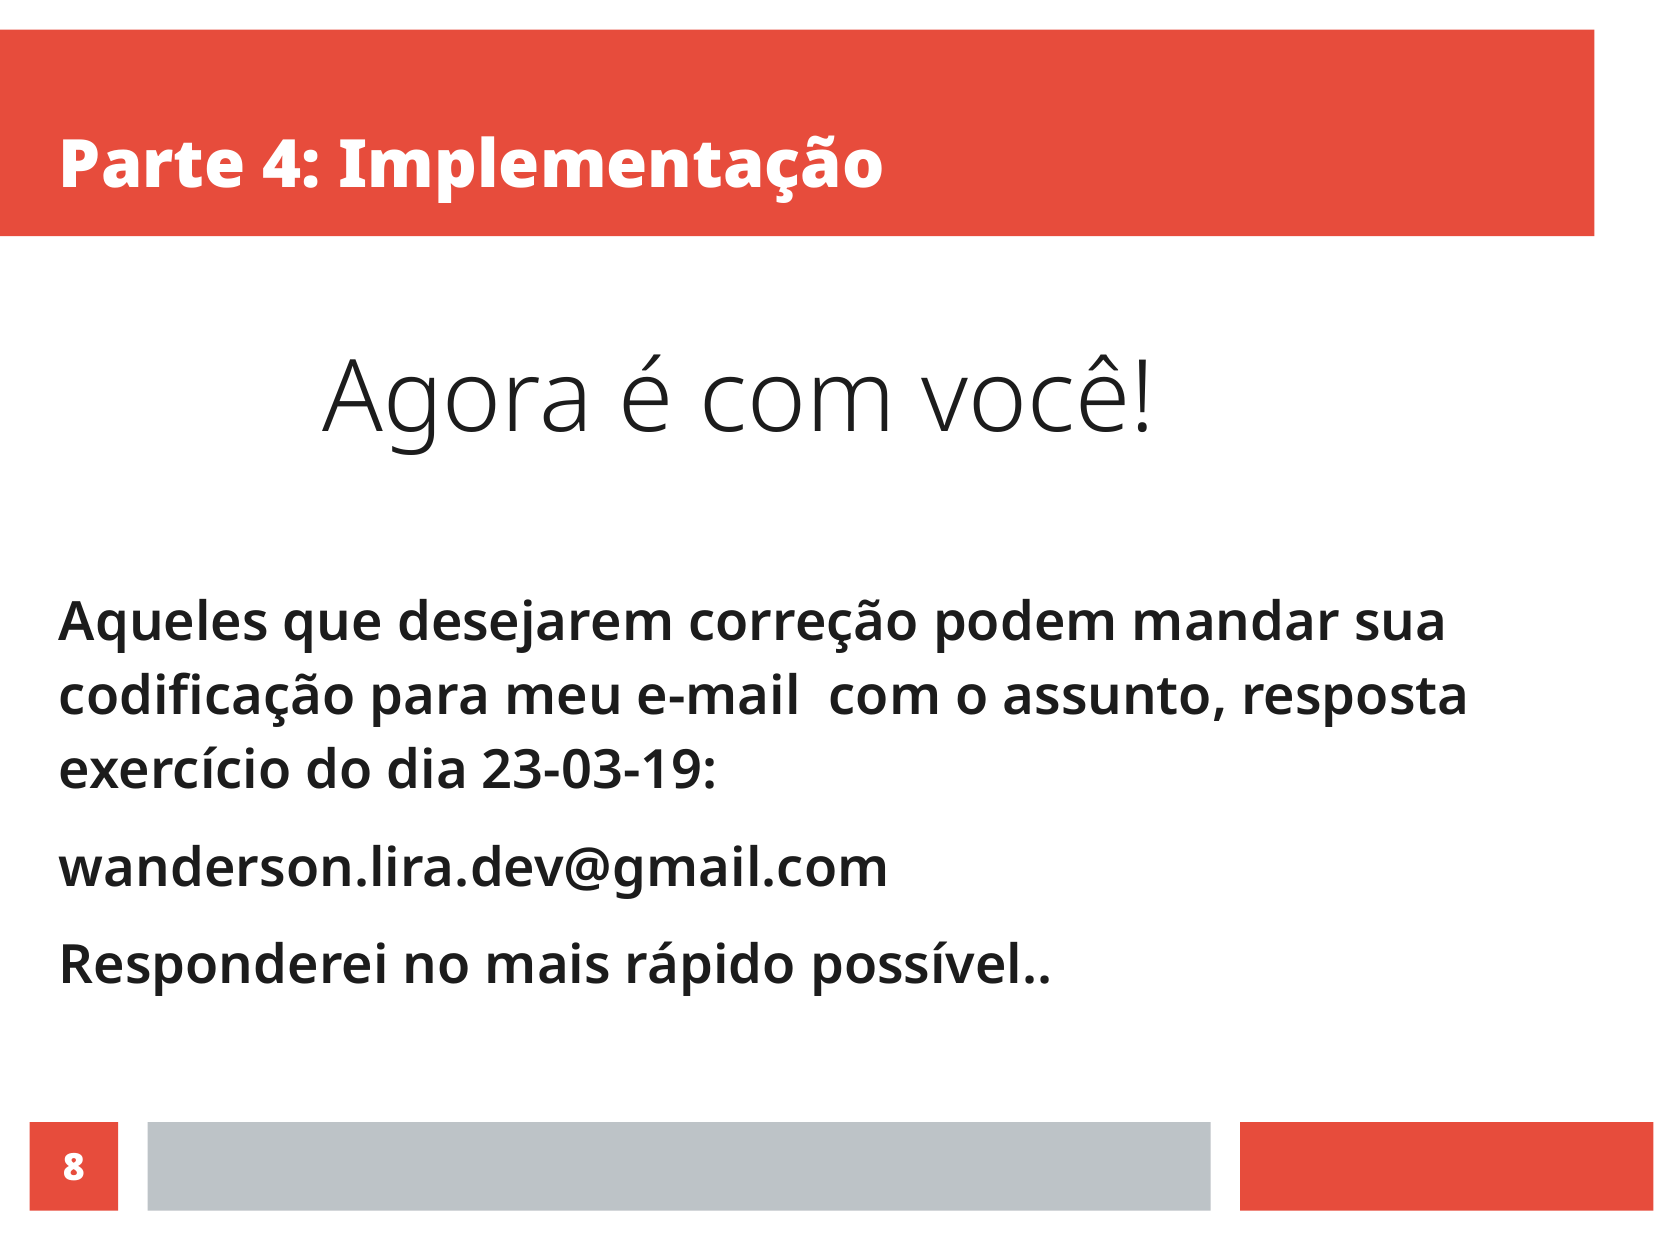

# Parte 4: Implementação
 Agora é com você!
Aqueles que desejarem correção podem mandar sua codificação para meu e-mail com o assunto, resposta exercício do dia 23-03-19:
wanderson.lira.dev@gmail.com
Responderei no mais rápido possível..
8